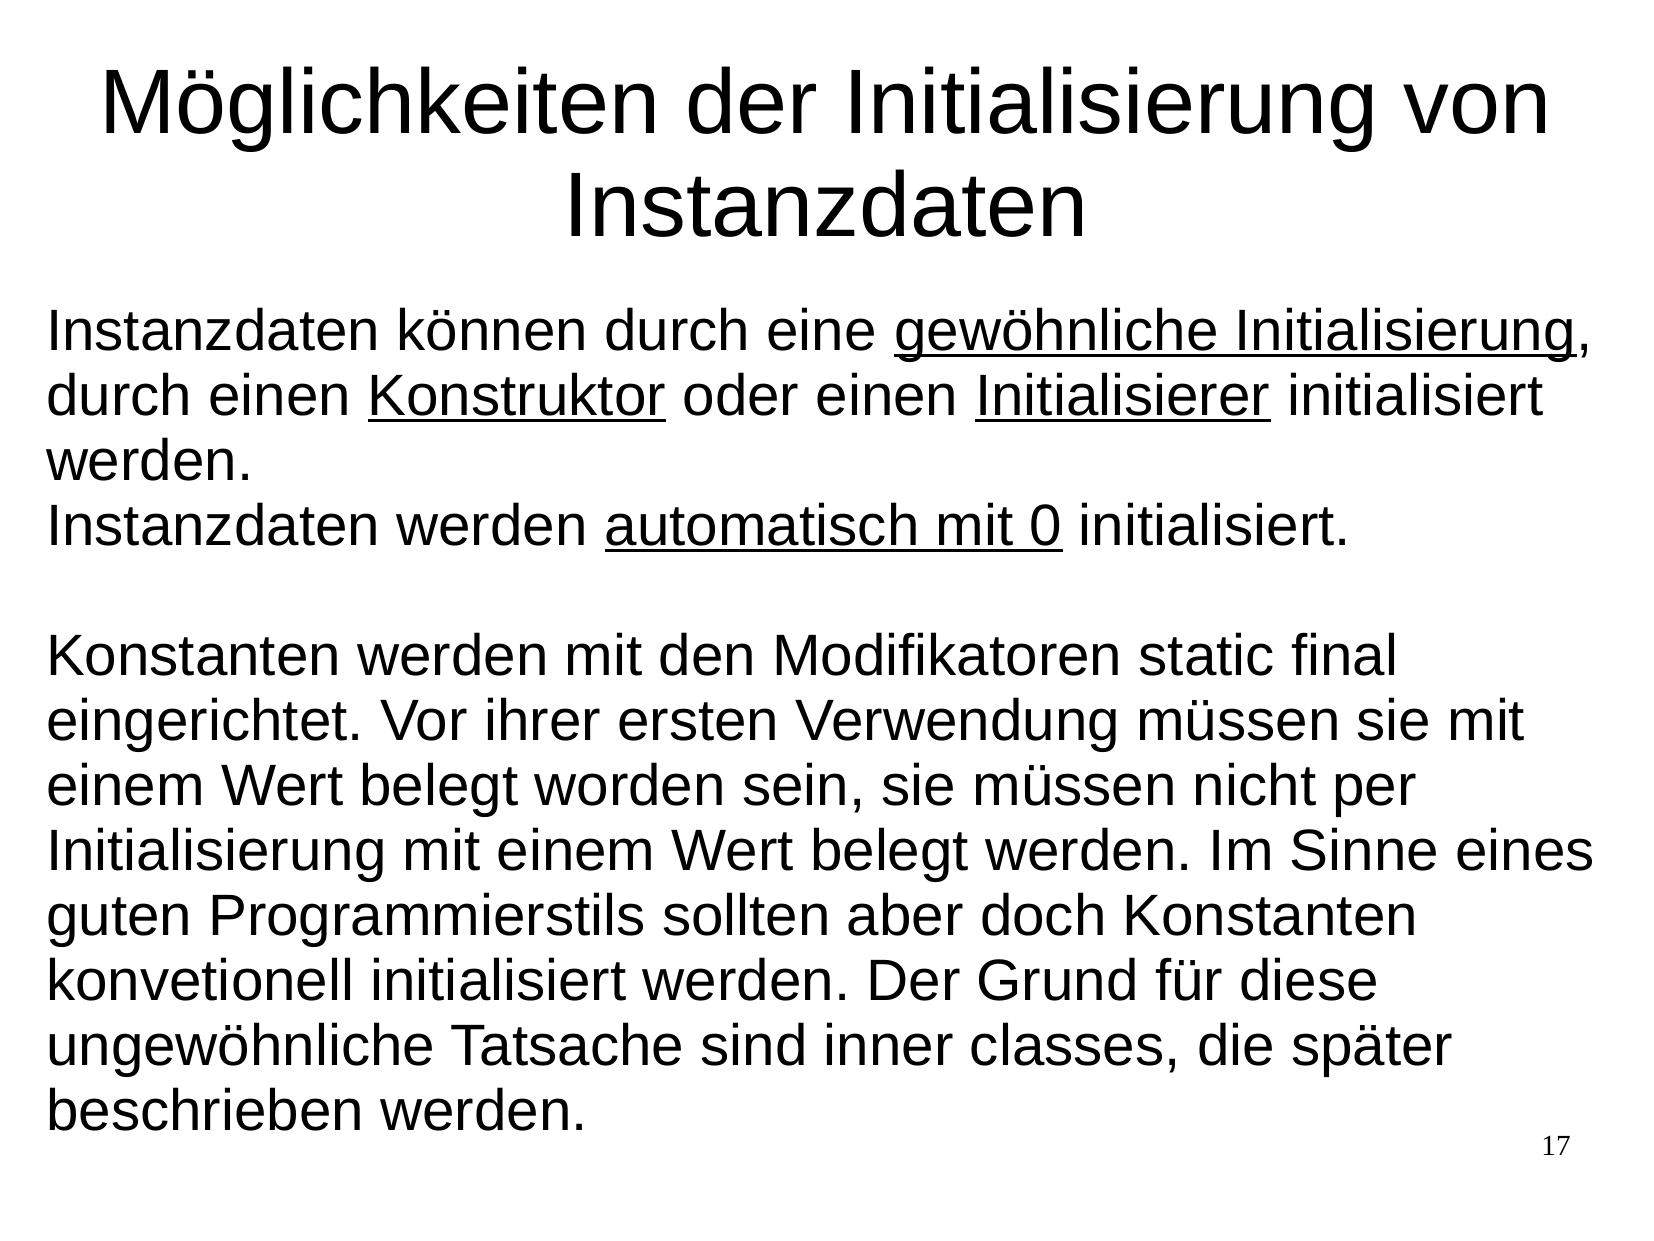

# Möglichkeiten der Initialisierung von Instanzdaten
Instanzdaten können durch eine gewöhnliche Initialisierung, durch einen Konstruktor oder einen Initialisierer initialisiert werden.
Instanzdaten werden automatisch mit 0 initialisiert.
Konstanten werden mit den Modifikatoren static final eingerichtet. Vor ihrer ersten Verwendung müssen sie mit einem Wert belegt worden sein, sie müssen nicht per Initialisierung mit einem Wert belegt werden. Im Sinne eines guten Programmierstils sollten aber doch Konstanten konvetionell initialisiert werden. Der Grund für diese ungewöhnliche Tatsache sind inner classes, die später beschrieben werden.
17